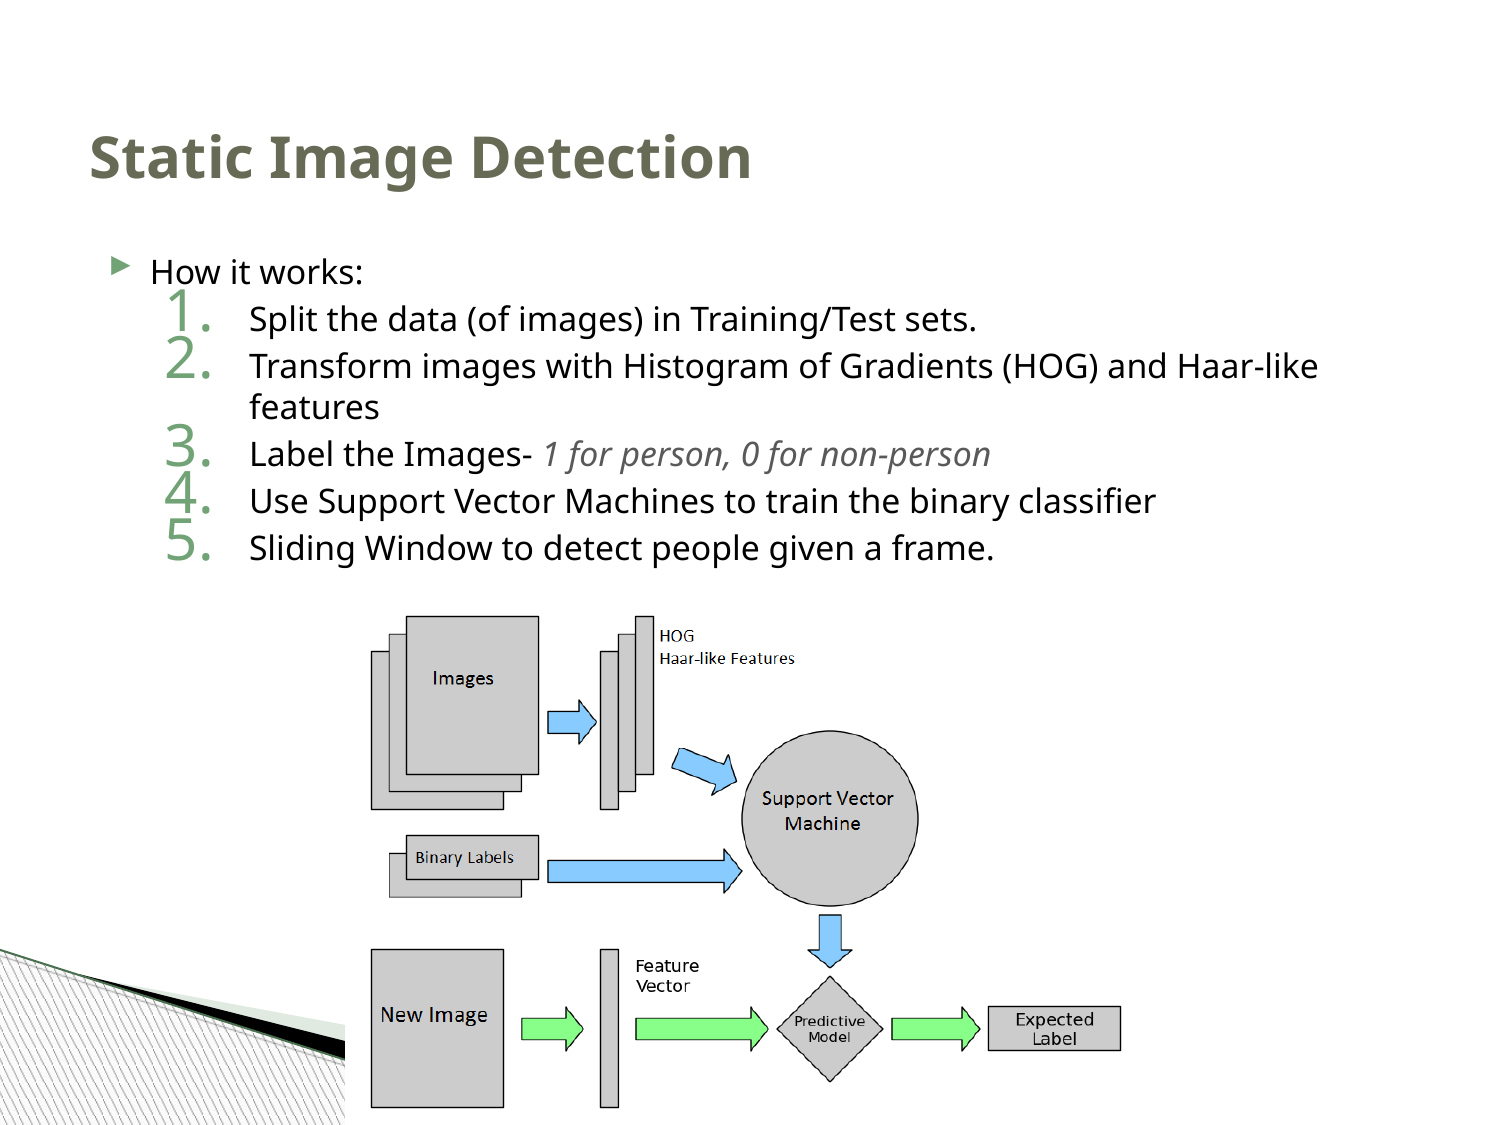

Static Image Detection
# How it works:
Split the data (of images) in Training/Test sets.
Transform images with Histogram of Gradients (HOG) and Haar-like features
Label the Images- 1 for person, 0 for non-person
Use Support Vector Machines to train the binary classifier
Sliding Window to detect people given a frame.